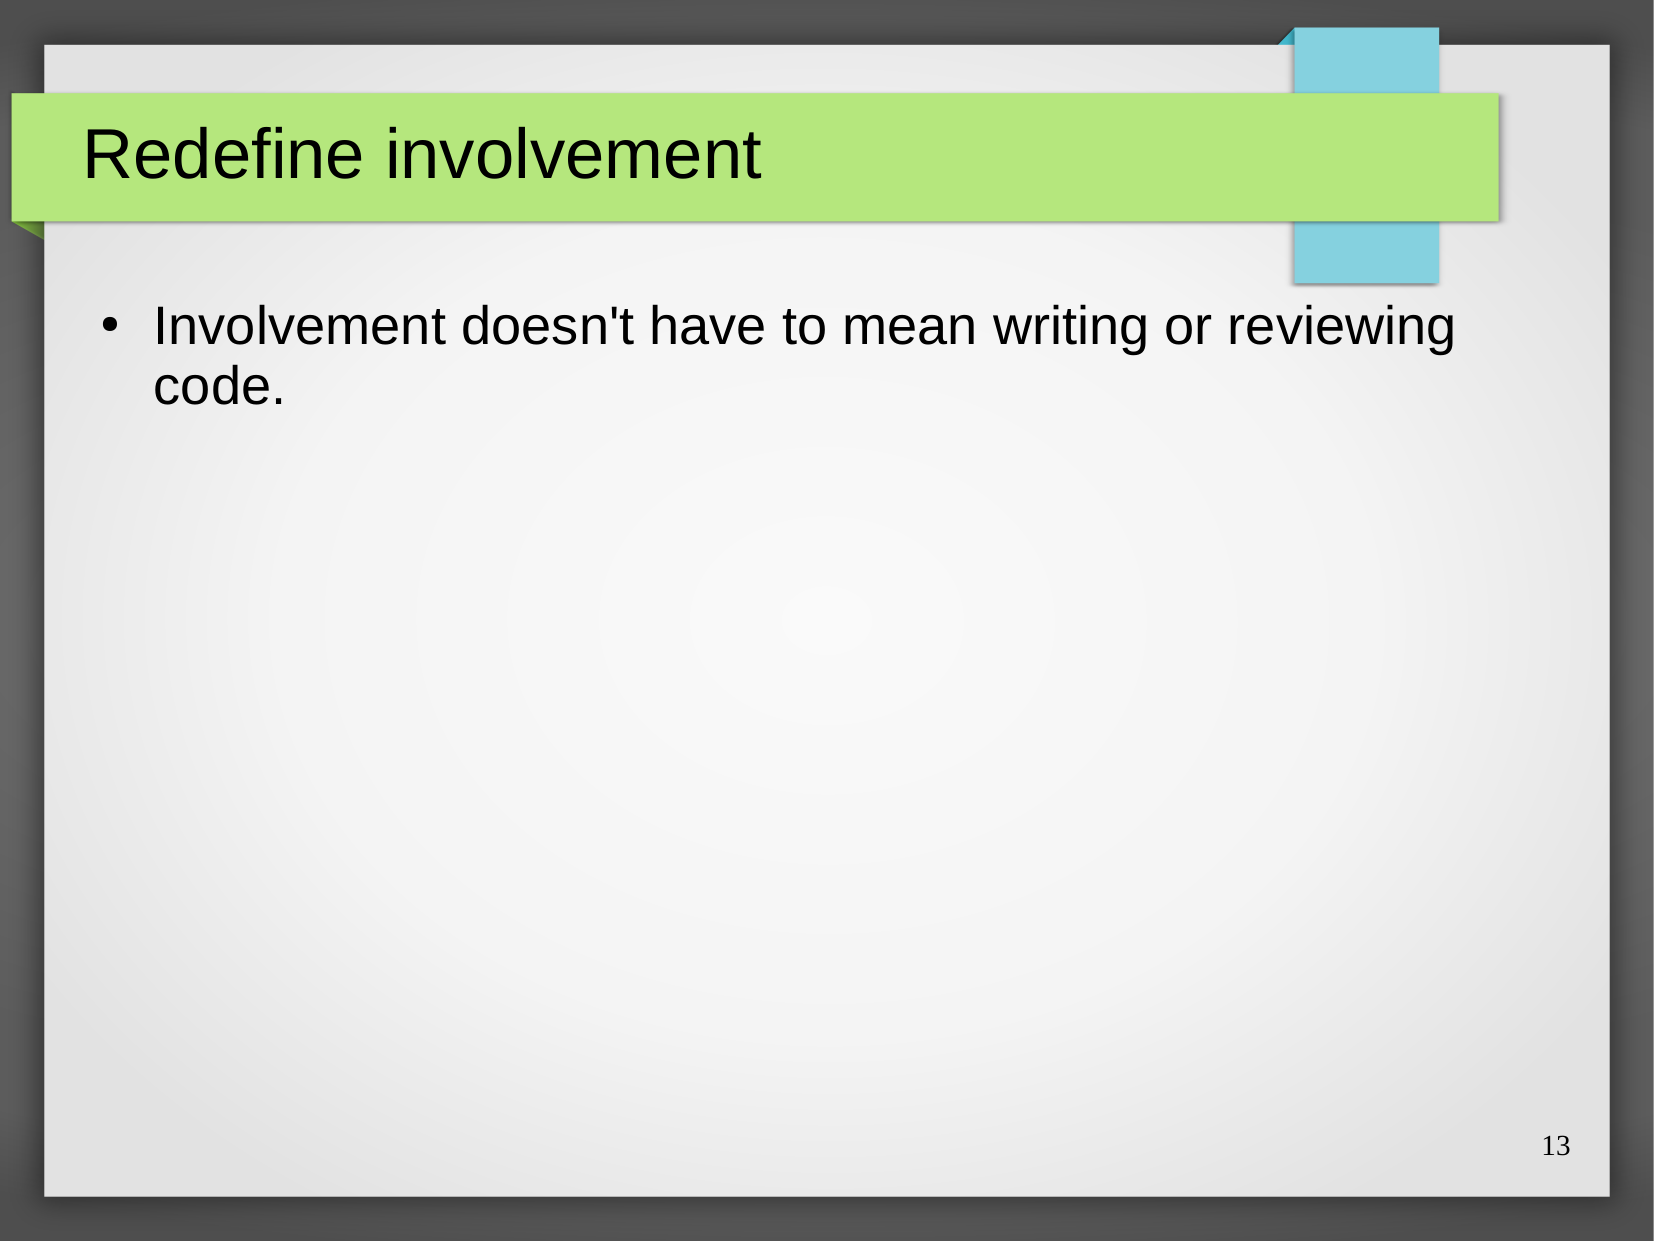

# Redefine involvement
Involvement doesn't have to mean writing or reviewing code.
13